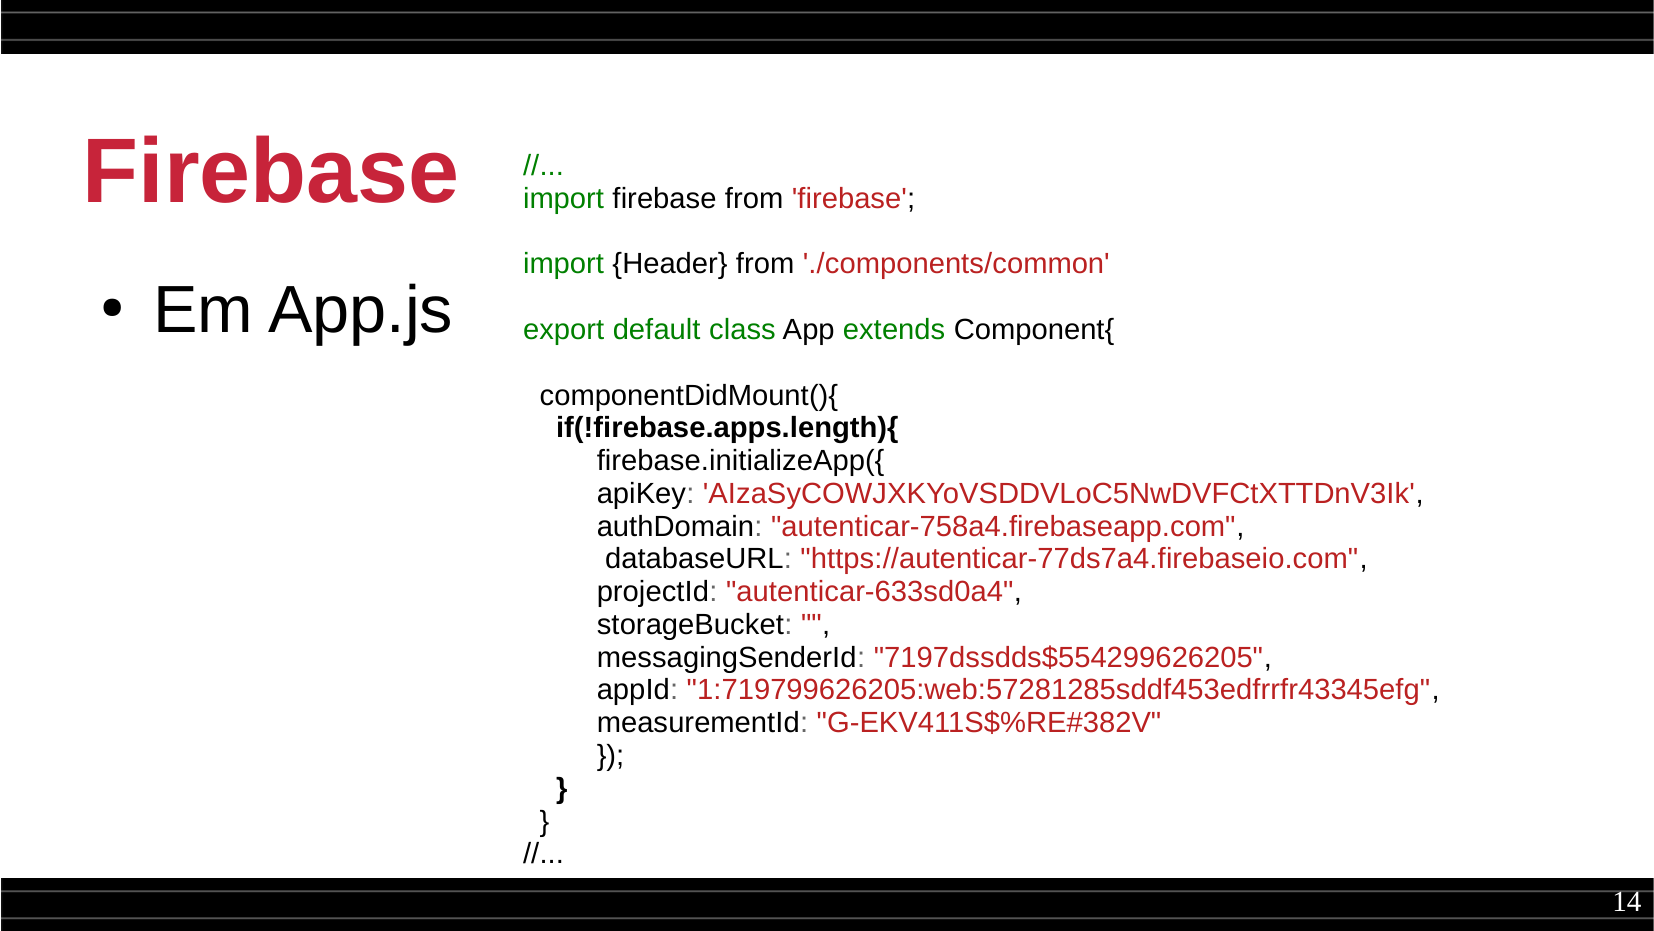

# Firebase
//...
import firebase from 'firebase';
import {Header} from './components/common'
export default class App extends Component{
 componentDidMount(){
 if(!firebase.apps.length){
 	firebase.initializeApp({
 	apiKey: 'AIzaSyCOWJXKYoVSDDVLoC5NwDVFCtXTTDnV3Ik',
 	authDomain: "autenticar-758a4.firebaseapp.com",
 	 databaseURL: "https://autenticar-77ds7a4.firebaseio.com",
 	projectId: "autenticar-633sd0a4",
 	storageBucket: "",
 	messagingSenderId: "7197dssdds$554299626205",
 	appId: "1:719799626205:web:57281285sddf453edfrrfr43345efg",
 	measurementId: "G-EKV411S$%RE#382V"
 	});
 }
 }
//...
Em App.js